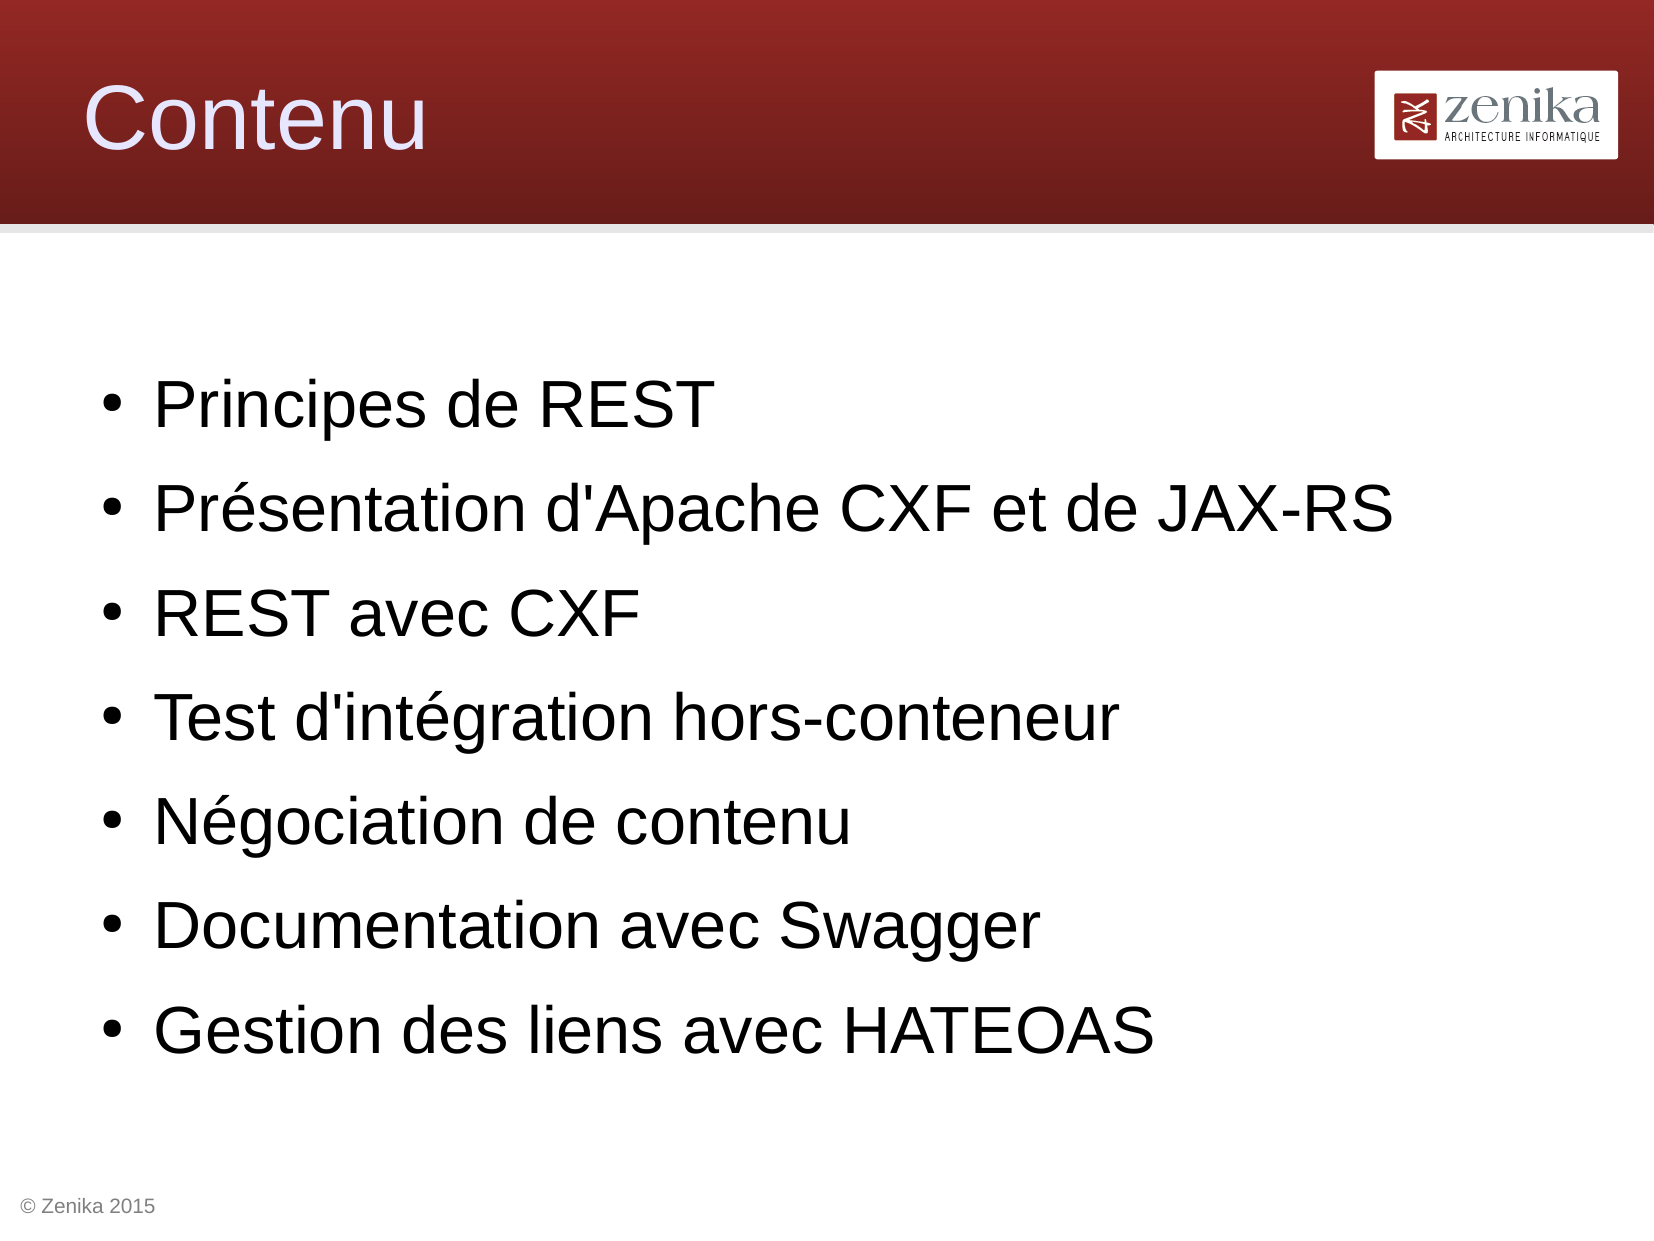

# Contenu
Principes de REST
Présentation d'Apache CXF et de JAX-RS
REST avec CXF
Test d'intégration hors-conteneur
Négociation de contenu
Documentation avec Swagger
Gestion des liens avec HATEOAS